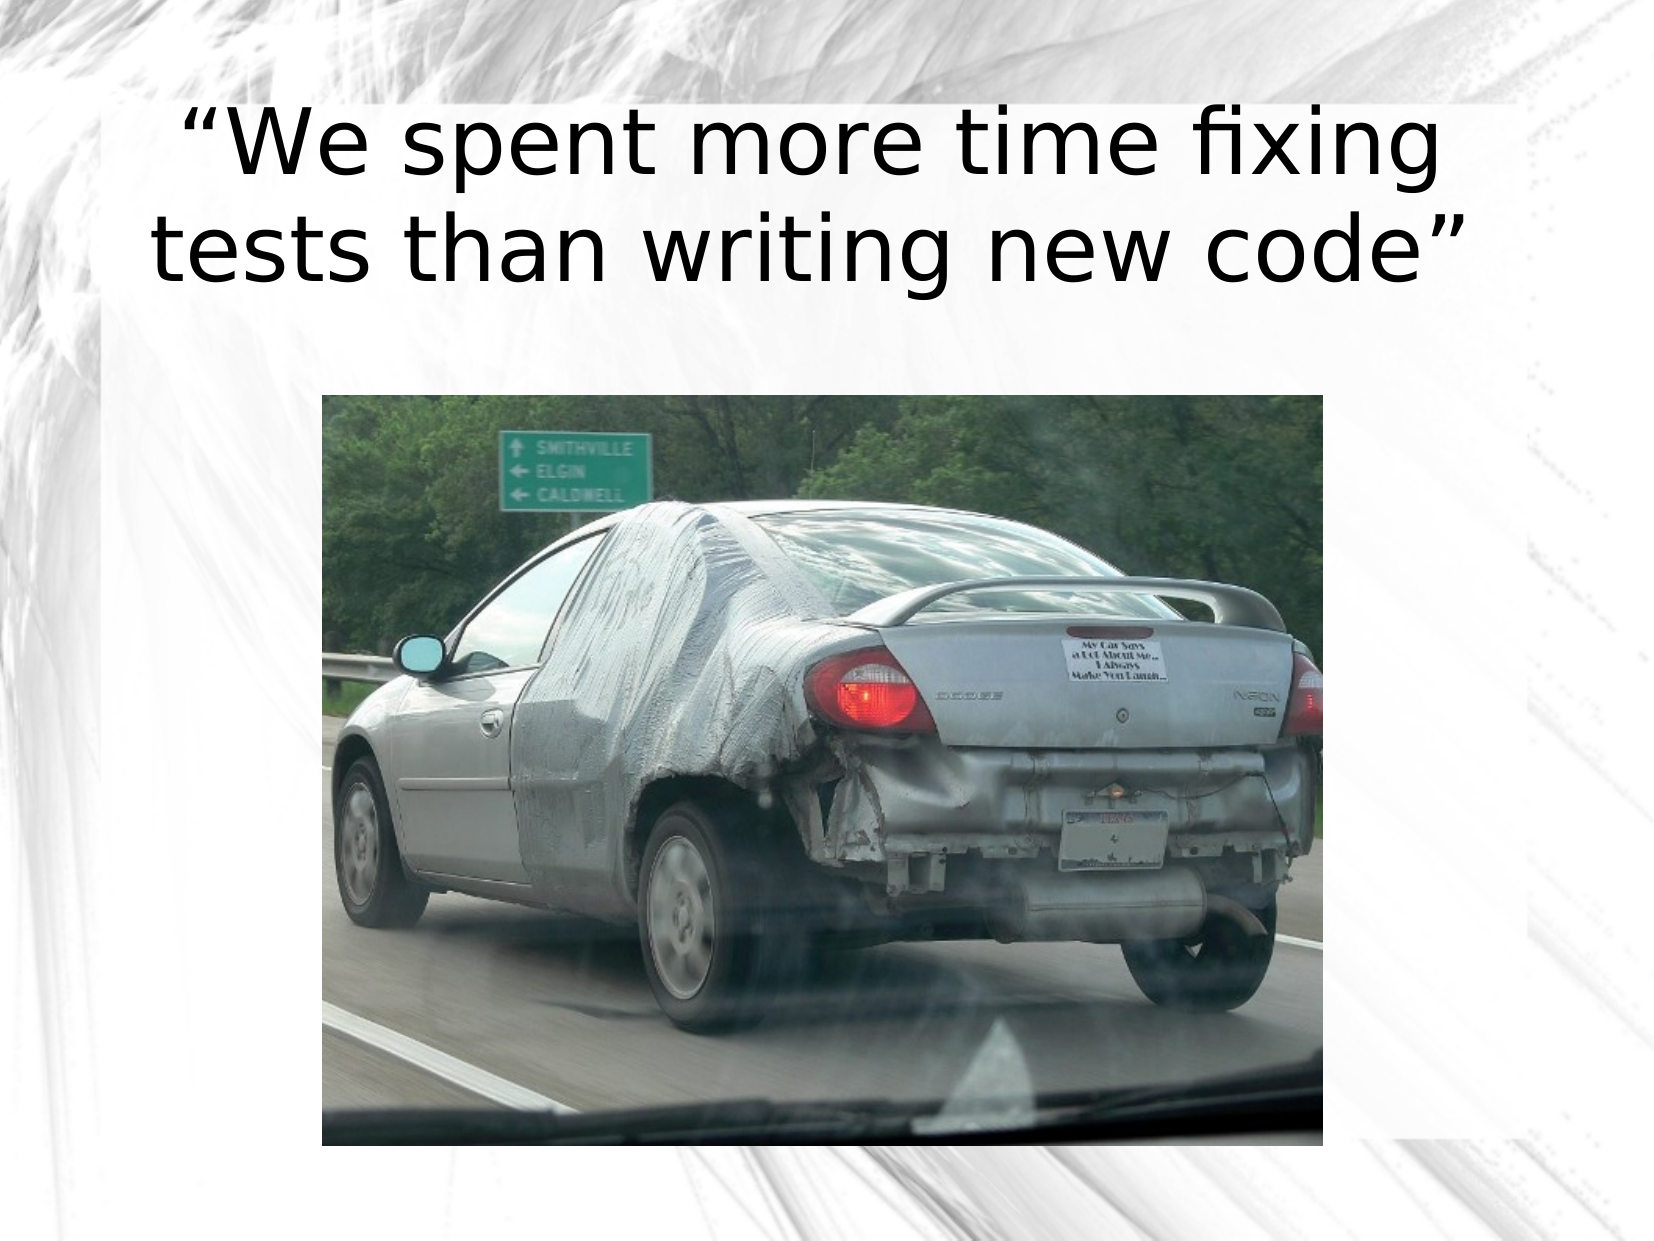

# “We spent more time fixing tests than writing new code”
@robashton